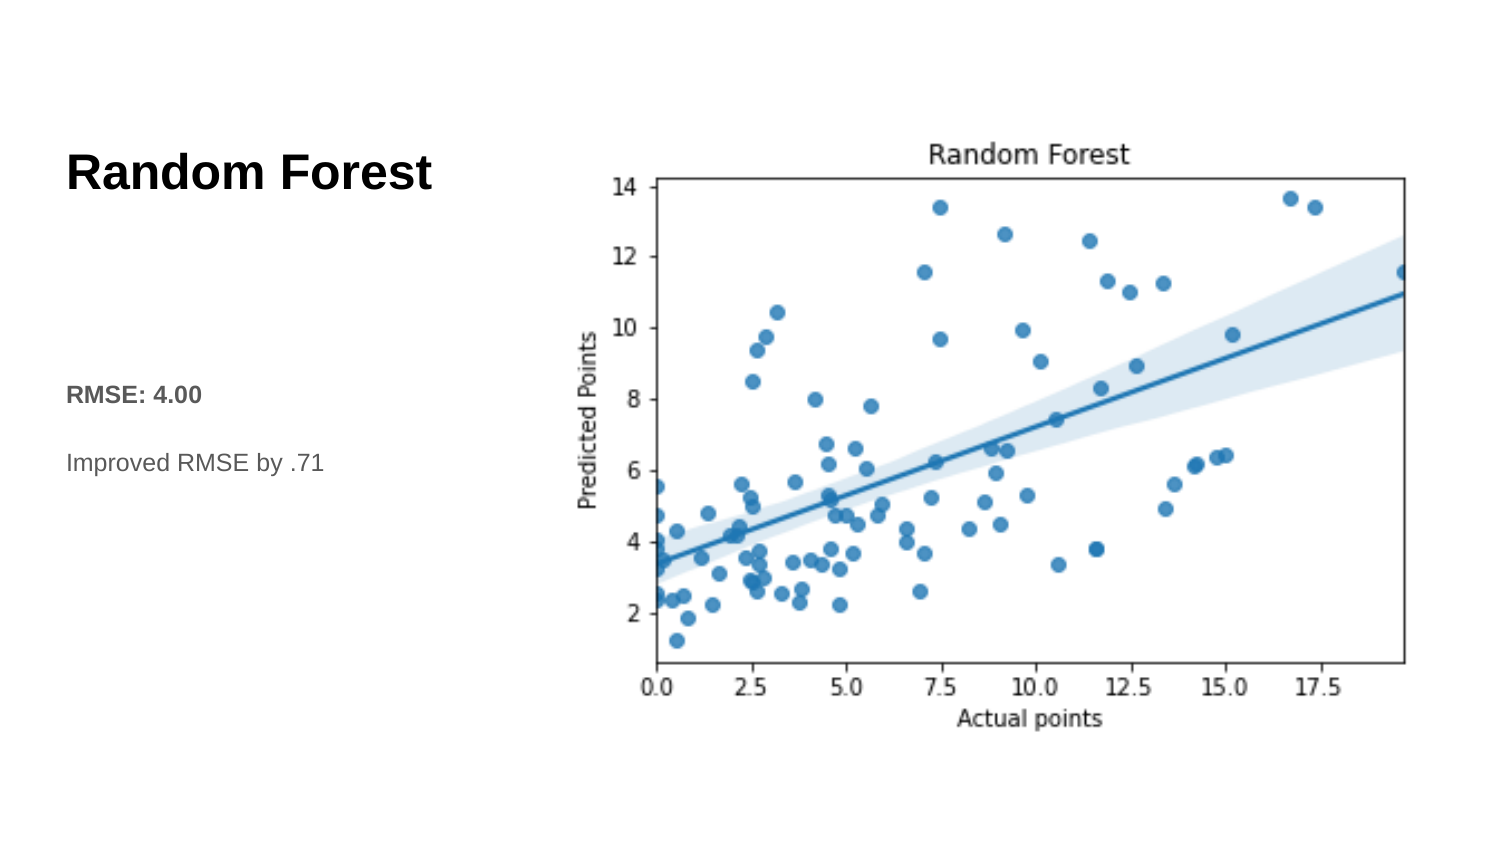

# Random Forest
RMSE: 4.00
Improved RMSE by .71